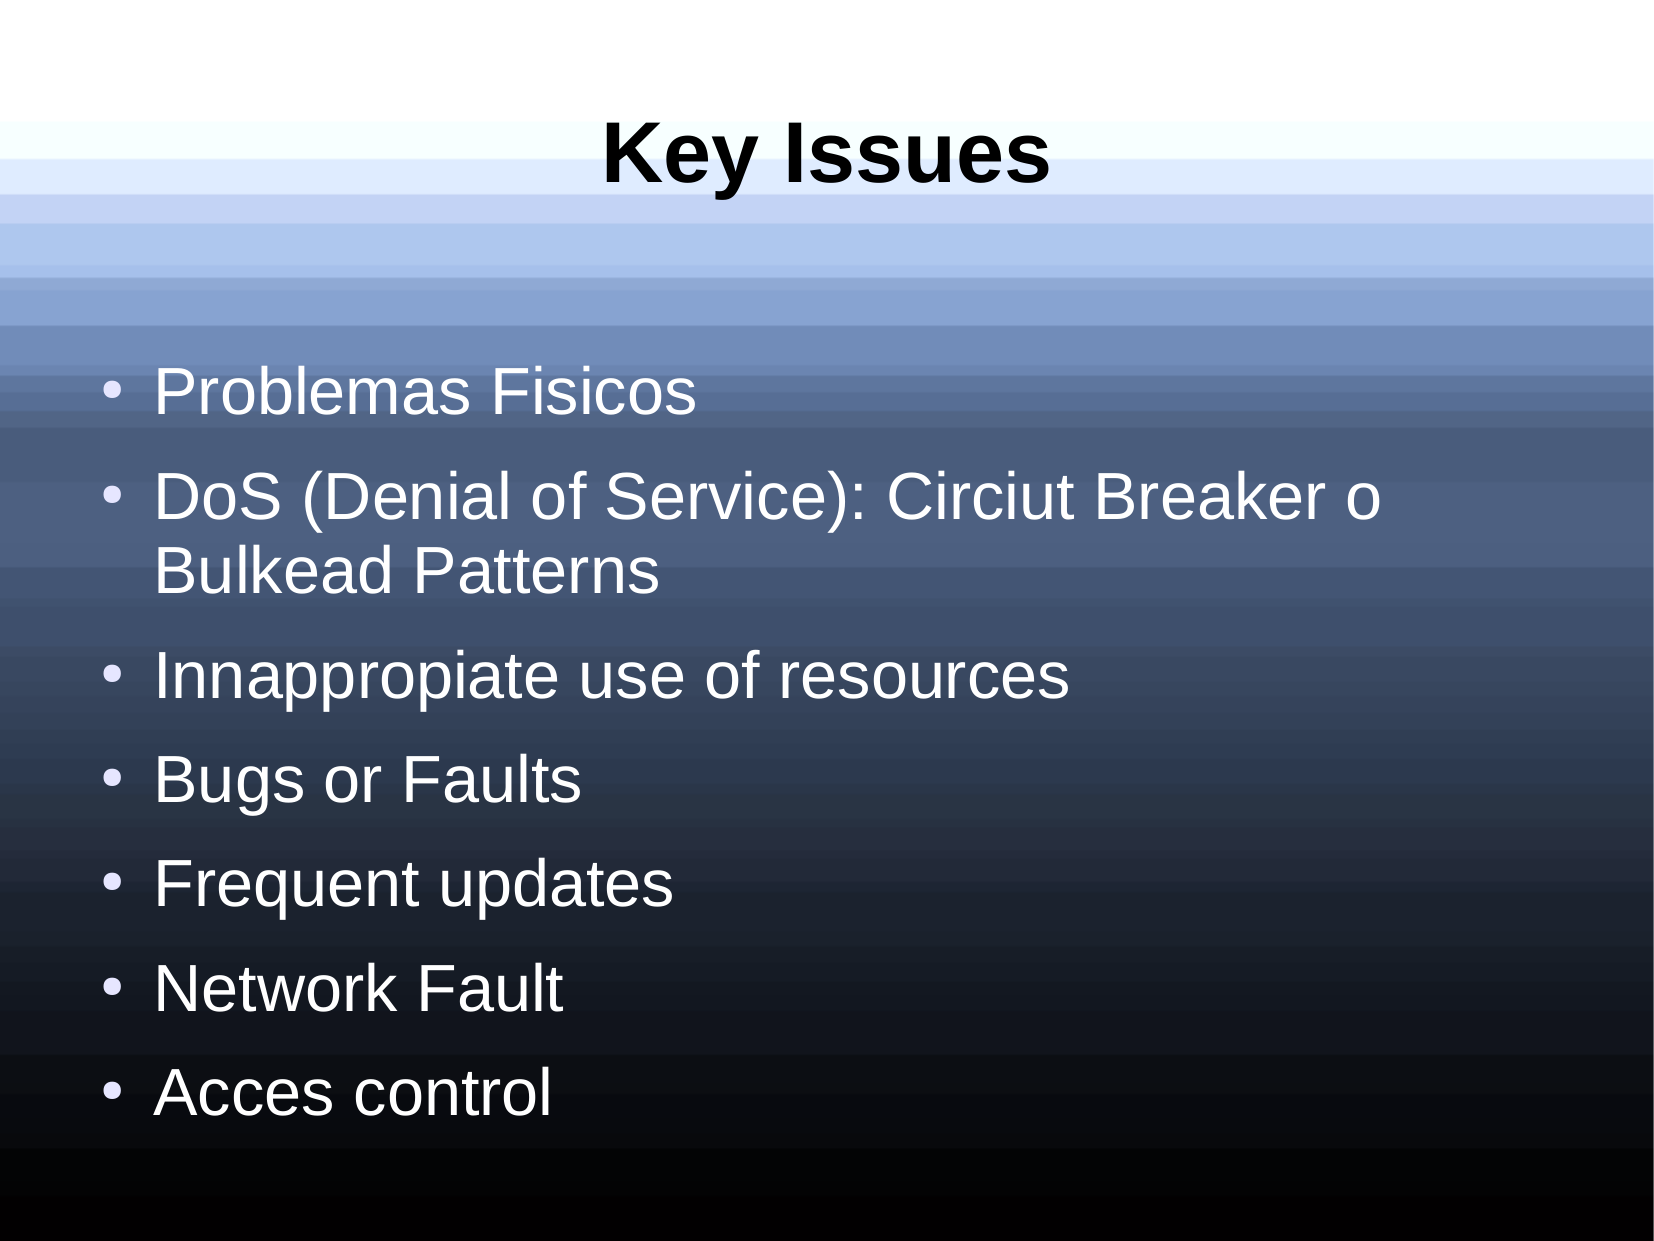

# Key Issues
Problemas Fisicos
DoS (Denial of Service): Circiut Breaker o Bulkead Patterns
Innappropiate use of resources
Bugs or Faults
Frequent updates
Network Fault
Acces control